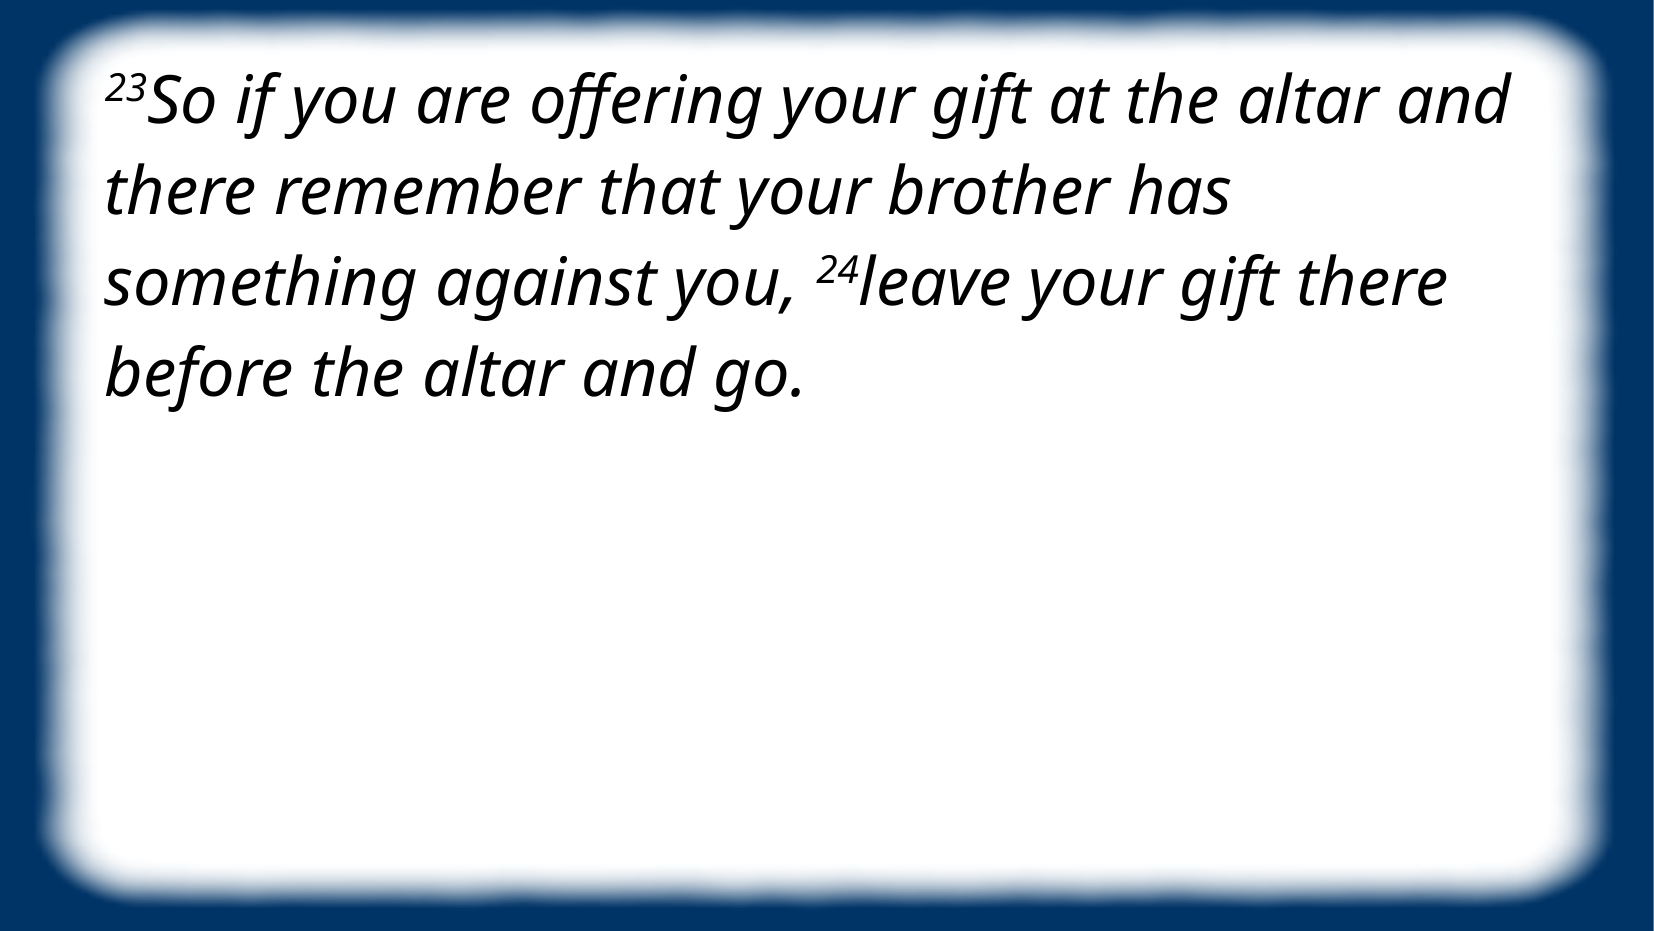

23So if you are offering your gift at the altar and there remember that your brother has something against you, 24leave your gift there before the altar and go.